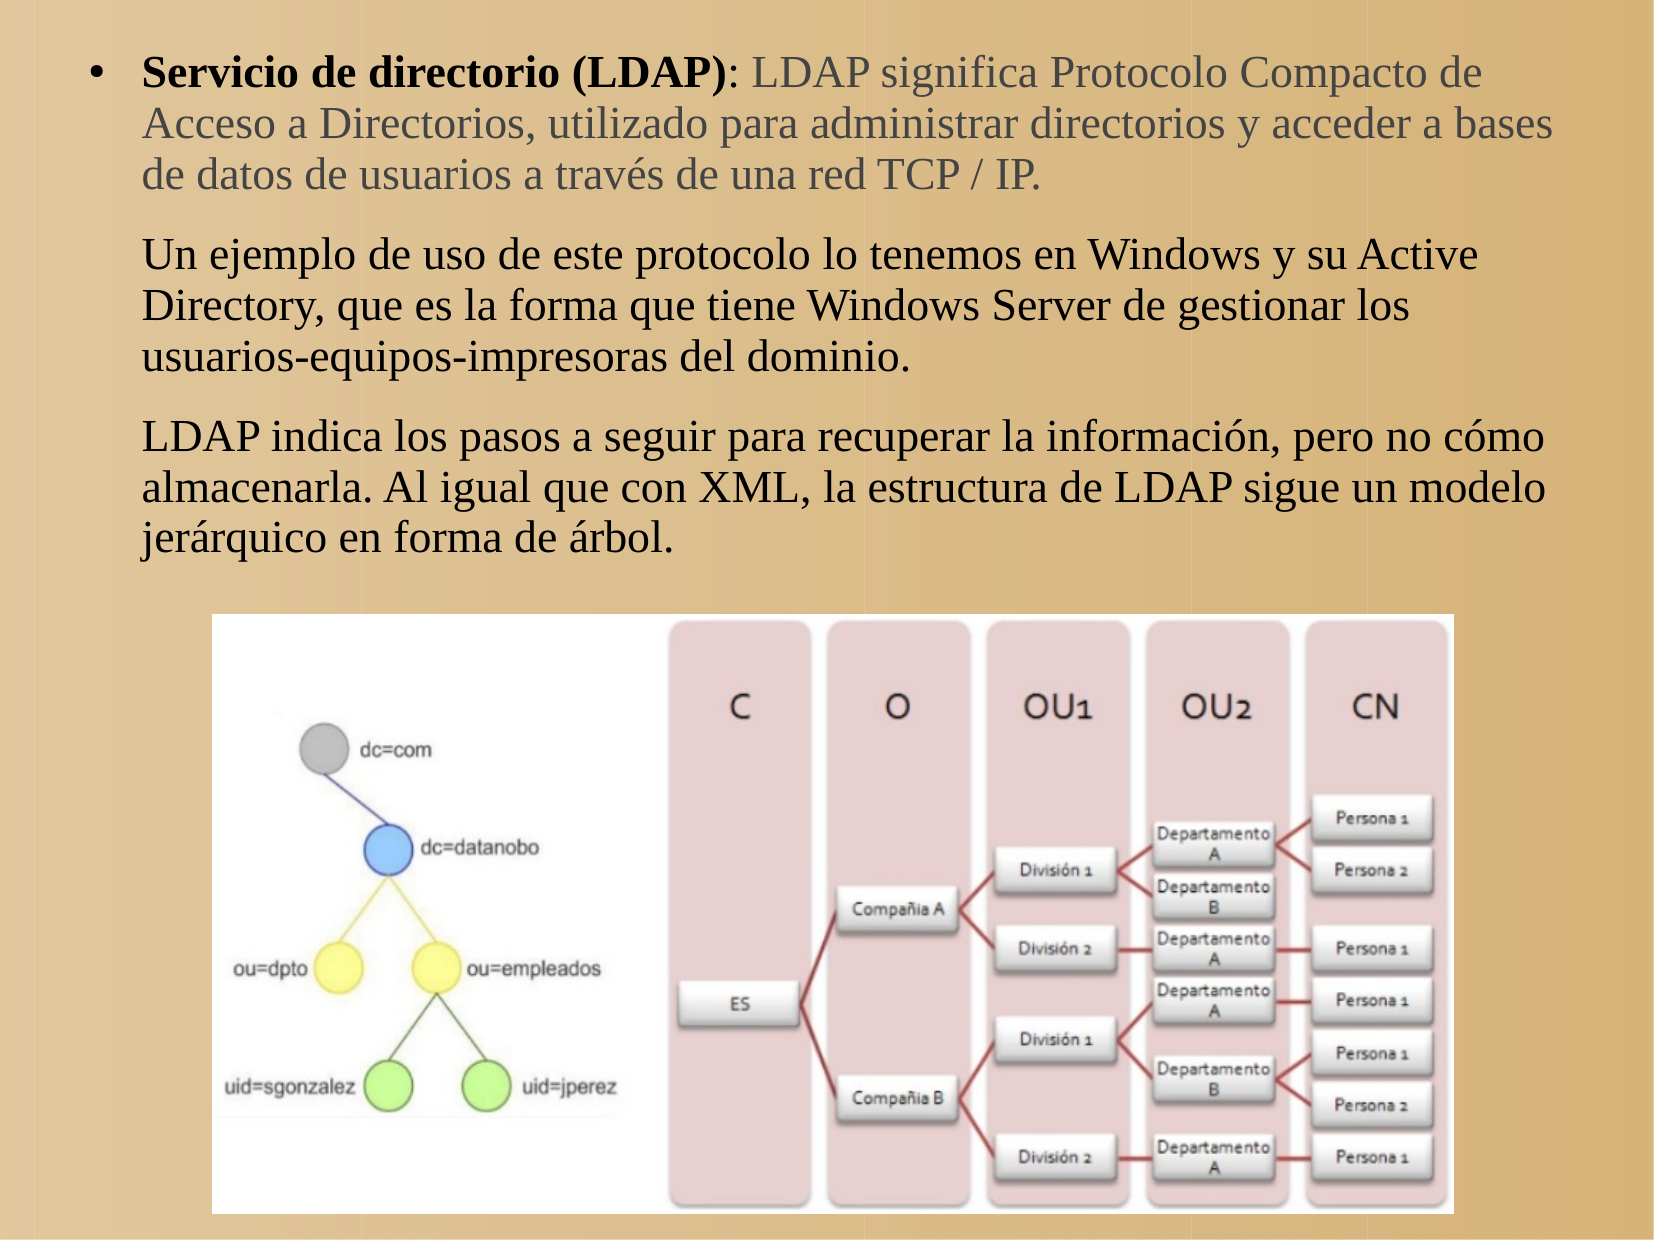

# Servicio de directorio (LDAP): LDAP significa Protocolo Compacto de Acceso a Directorios, utilizado para administrar directorios y acceder a bases de datos de usuarios a través de una red TCP / IP.
Un ejemplo de uso de este protocolo lo tenemos en Windows y su Active Directory, que es la forma que tiene Windows Server de gestionar los usuarios-equipos-impresoras del dominio.
LDAP indica los pasos a seguir para recuperar la información, pero no cómo almacenarla. Al igual que con XML, la estructura de LDAP sigue un modelo jerárquico en forma de árbol.